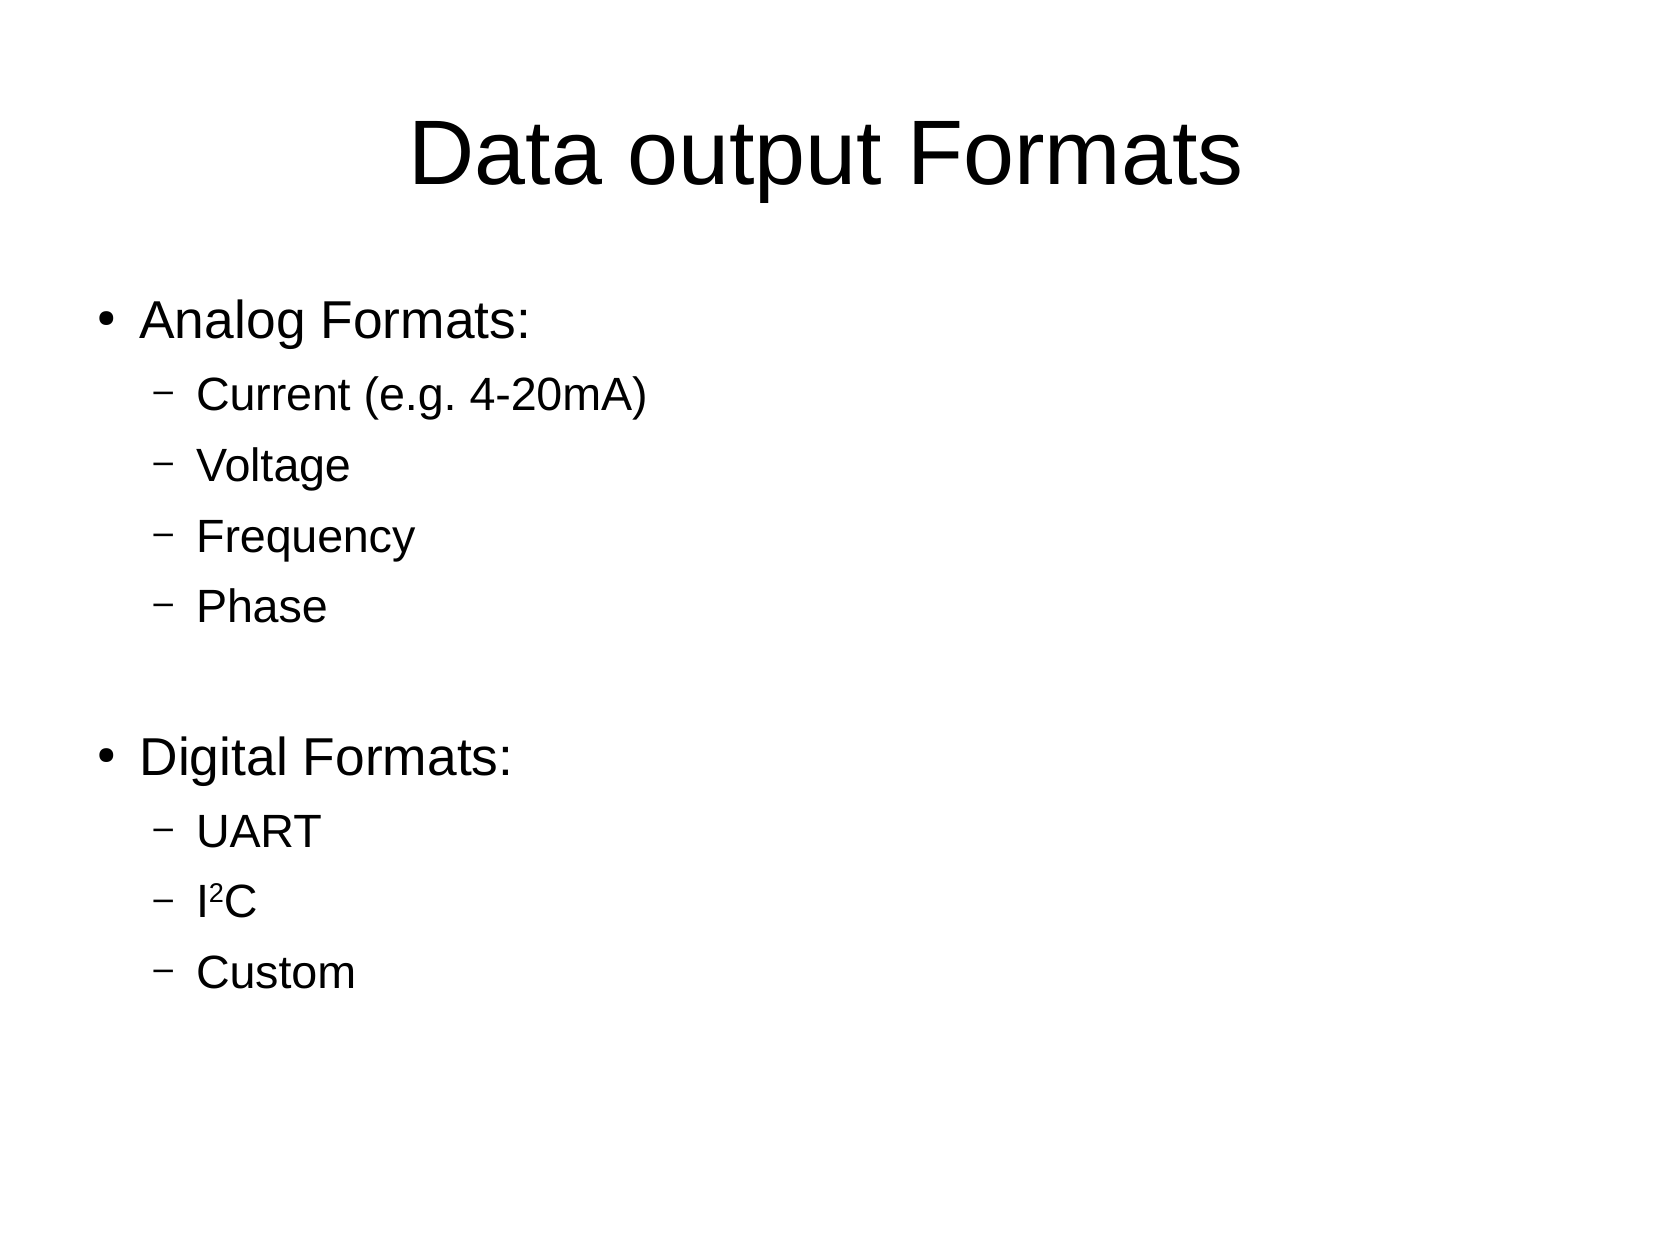

# Data output Formats
Analog Formats:
Current (e.g. 4-20mA)
Voltage
Frequency
Phase
Digital Formats:
UART
I2C
Custom